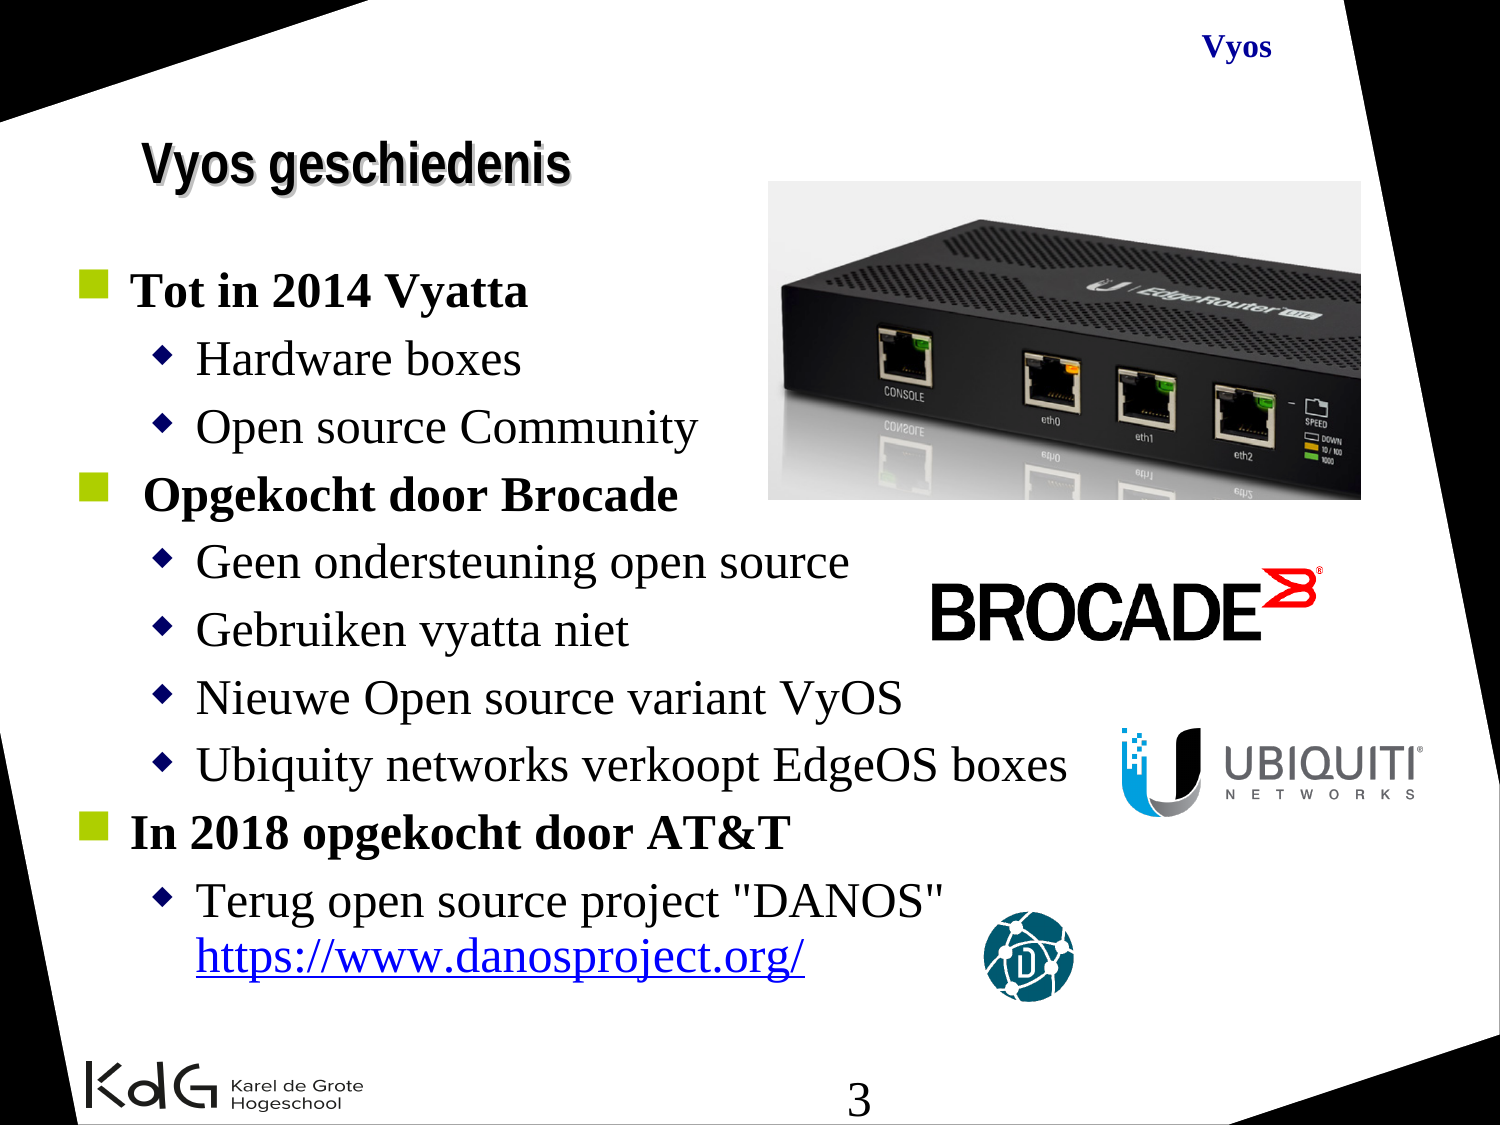

# Vyos geschiedenis
Tot in 2014 Vyatta
Hardware boxes
Open source Community
 Opgekocht door Brocade
Geen ondersteuning open source
Gebruiken vyatta niet
Nieuwe Open source variant VyOS
Ubiquity networks verkoopt EdgeOS boxes
In 2018 opgekocht door AT&T
Terug open source project "DANOS" https://www.danosproject.org/